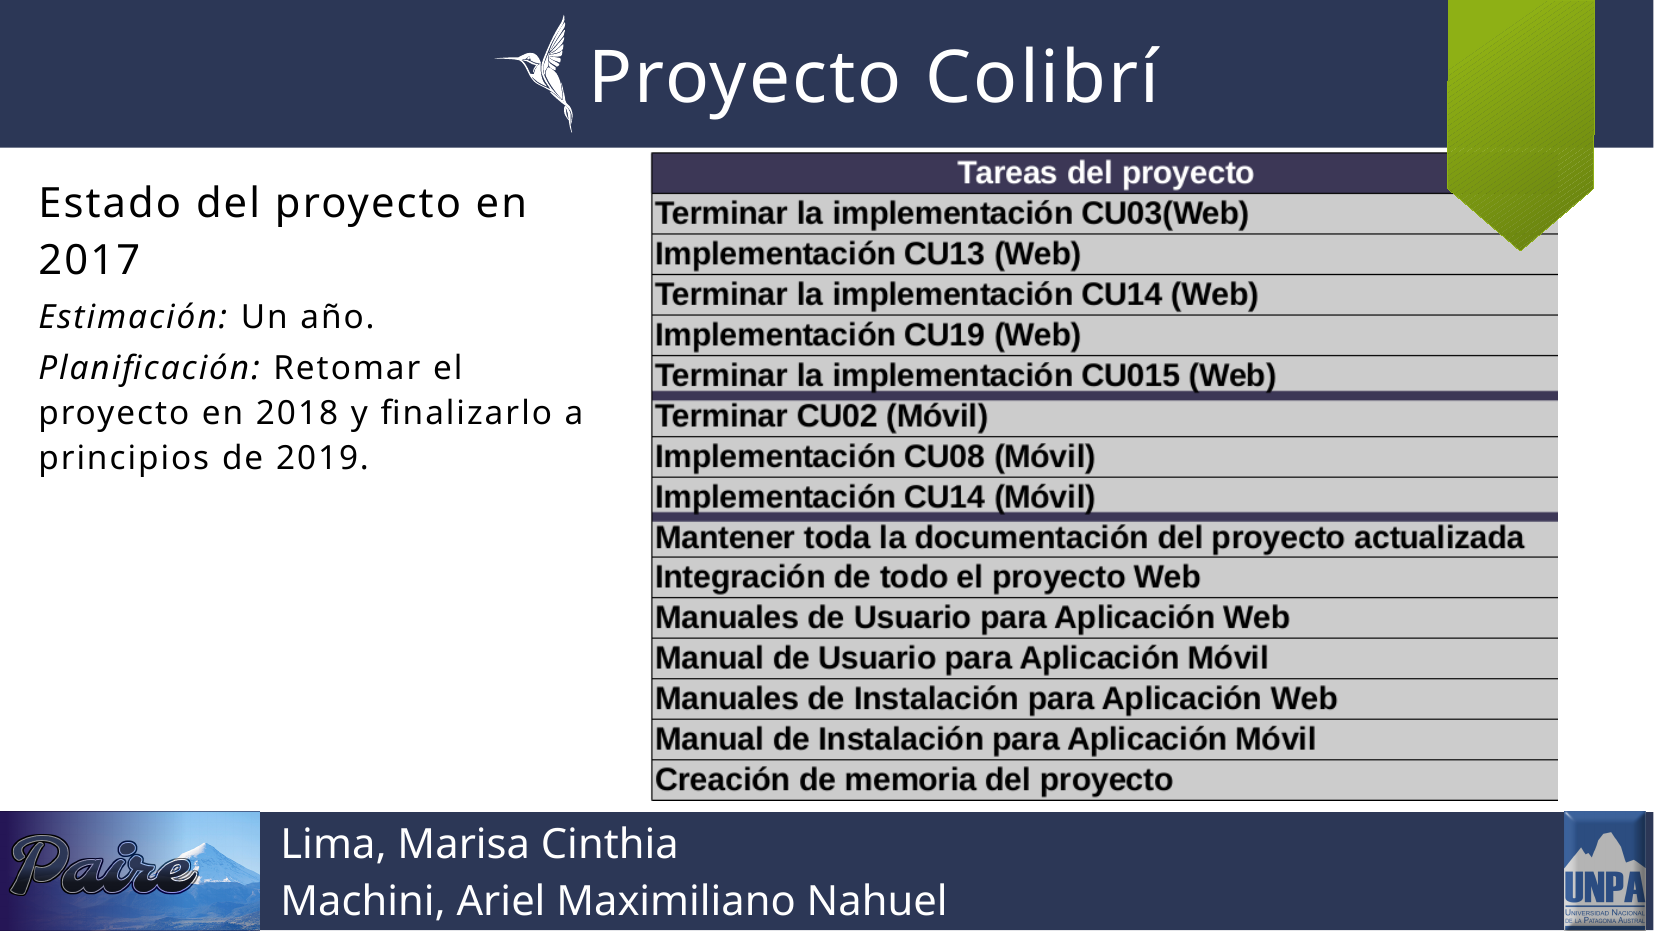

Proyecto Colibrí
Estado del proyecto en 2017
Estimación: Un año.
Planificación: Retomar el proyecto en 2018 y finalizarlo a principios de 2019.
Lima, Marisa Cinthia
Machini, Ariel Maximiliano Nahuel